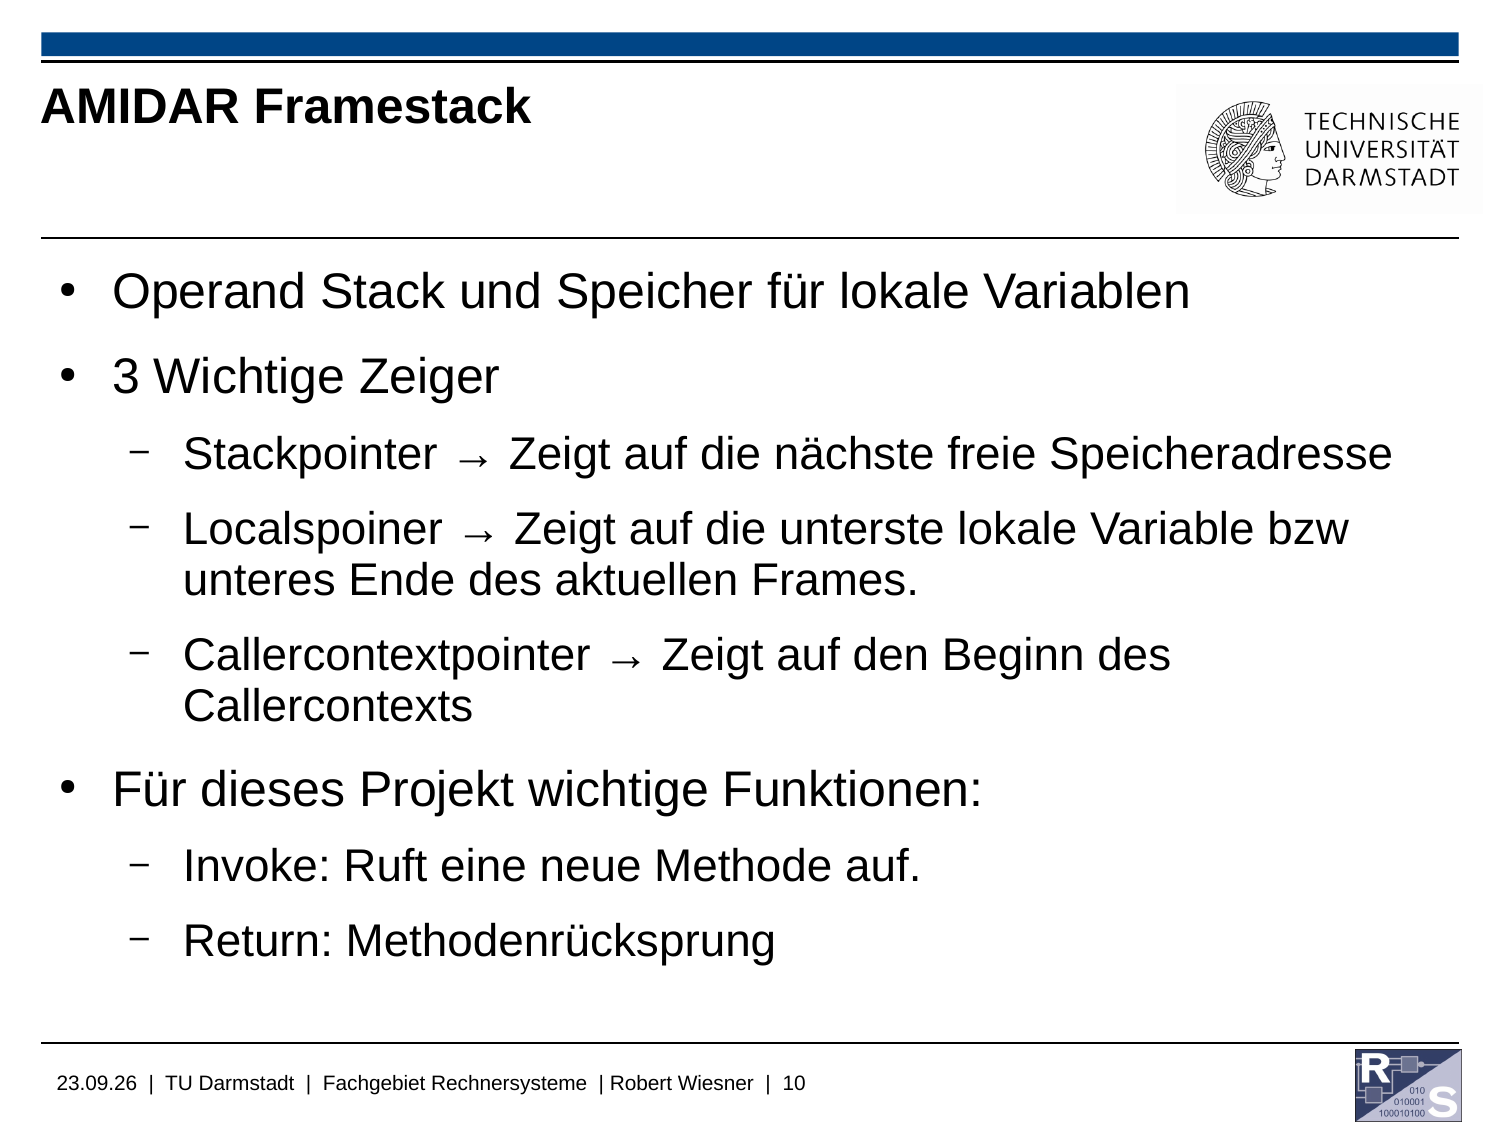

# AMIDAR Framestack
Operand Stack und Speicher für lokale Variablen
3 Wichtige Zeiger
Stackpointer → Zeigt auf die nächste freie Speicheradresse
Localspoiner → Zeigt auf die unterste lokale Variable bzw unteres Ende des aktuellen Frames.
Callercontextpointer → Zeigt auf den Beginn des Callercontexts
Für dieses Projekt wichtige Funktionen:
Invoke: Ruft eine neue Methode auf.
Return: Methodenrücksprung